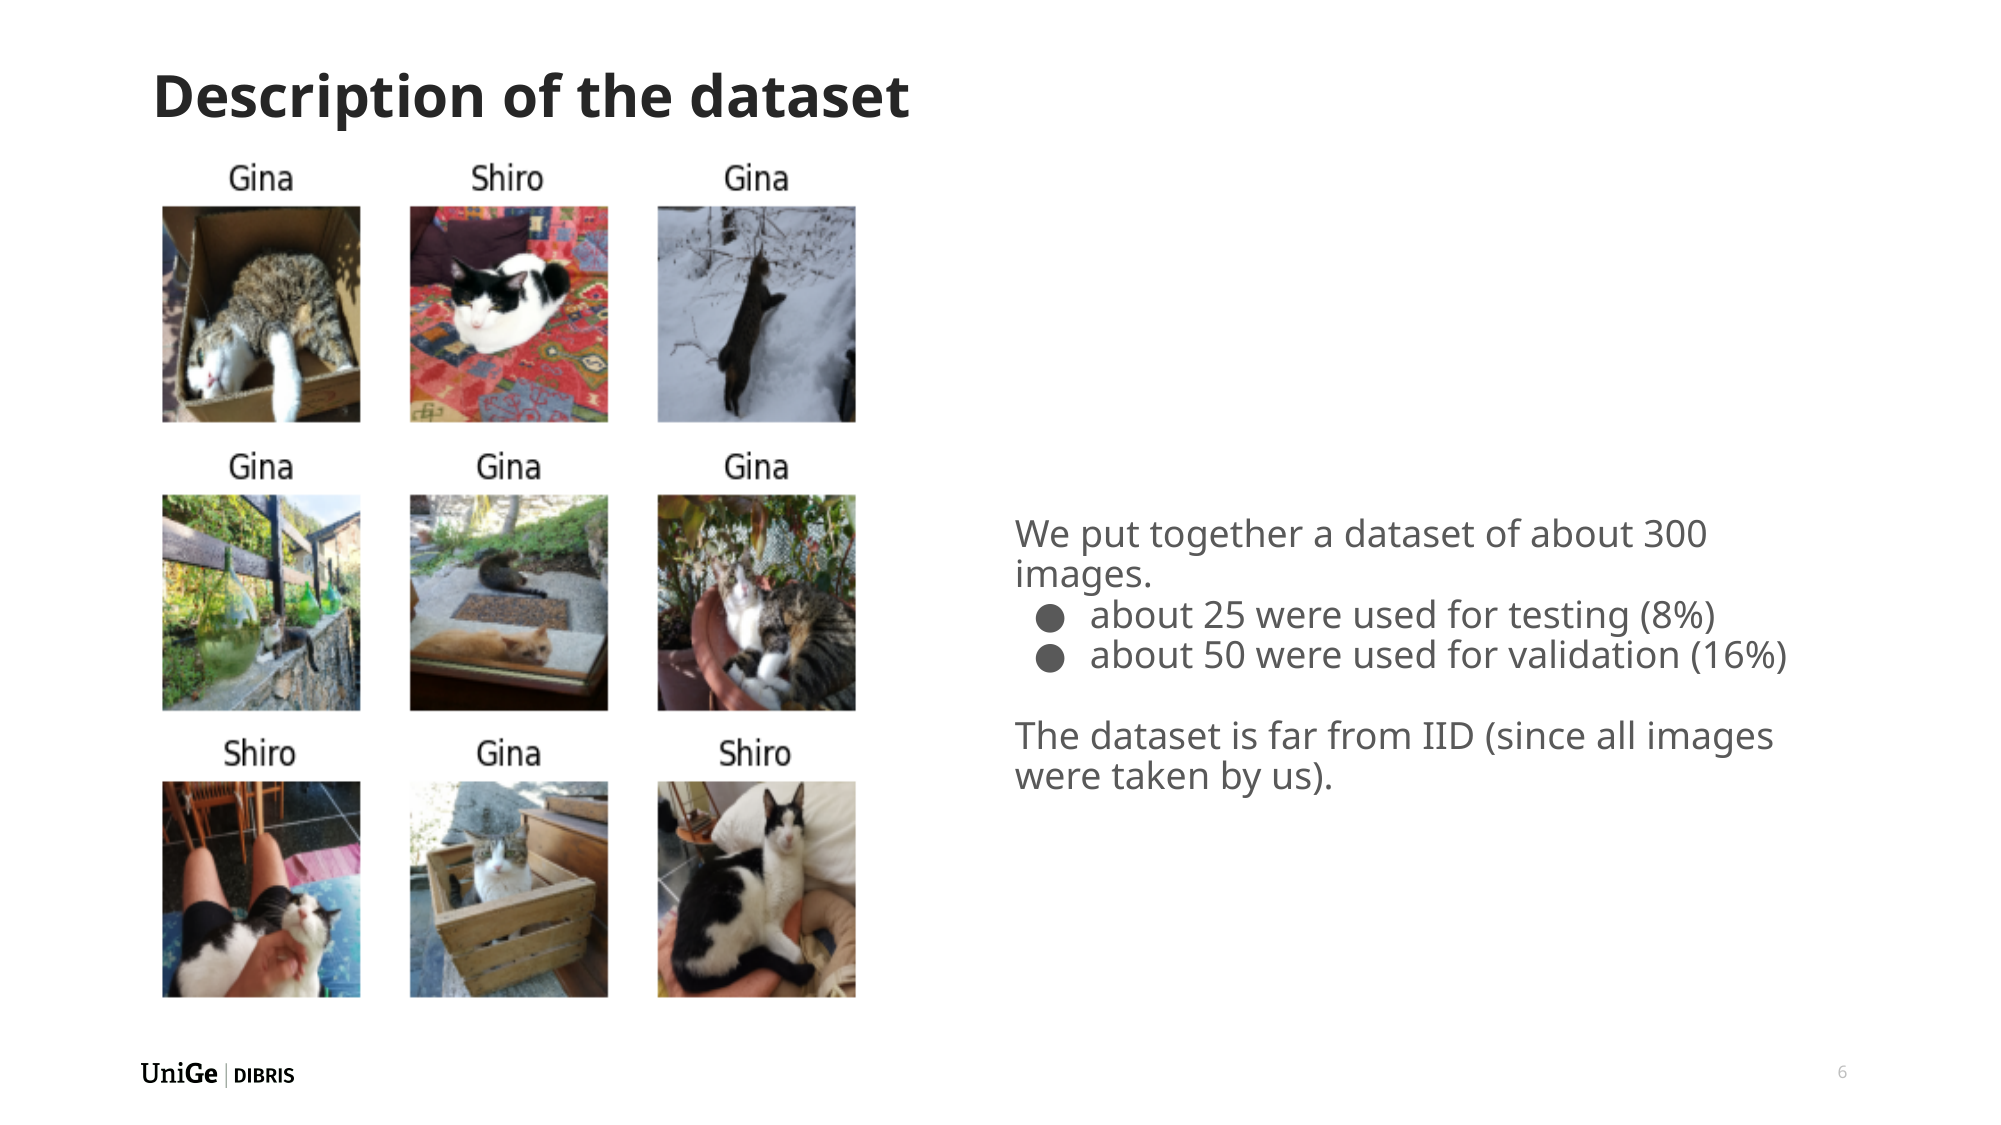

Description of the dataset
# We put together a dataset of about 300 images.
about 25 were used for testing (8%)
about 50 were used for validation (16%)
The dataset is far from IID (since all images were taken by us).